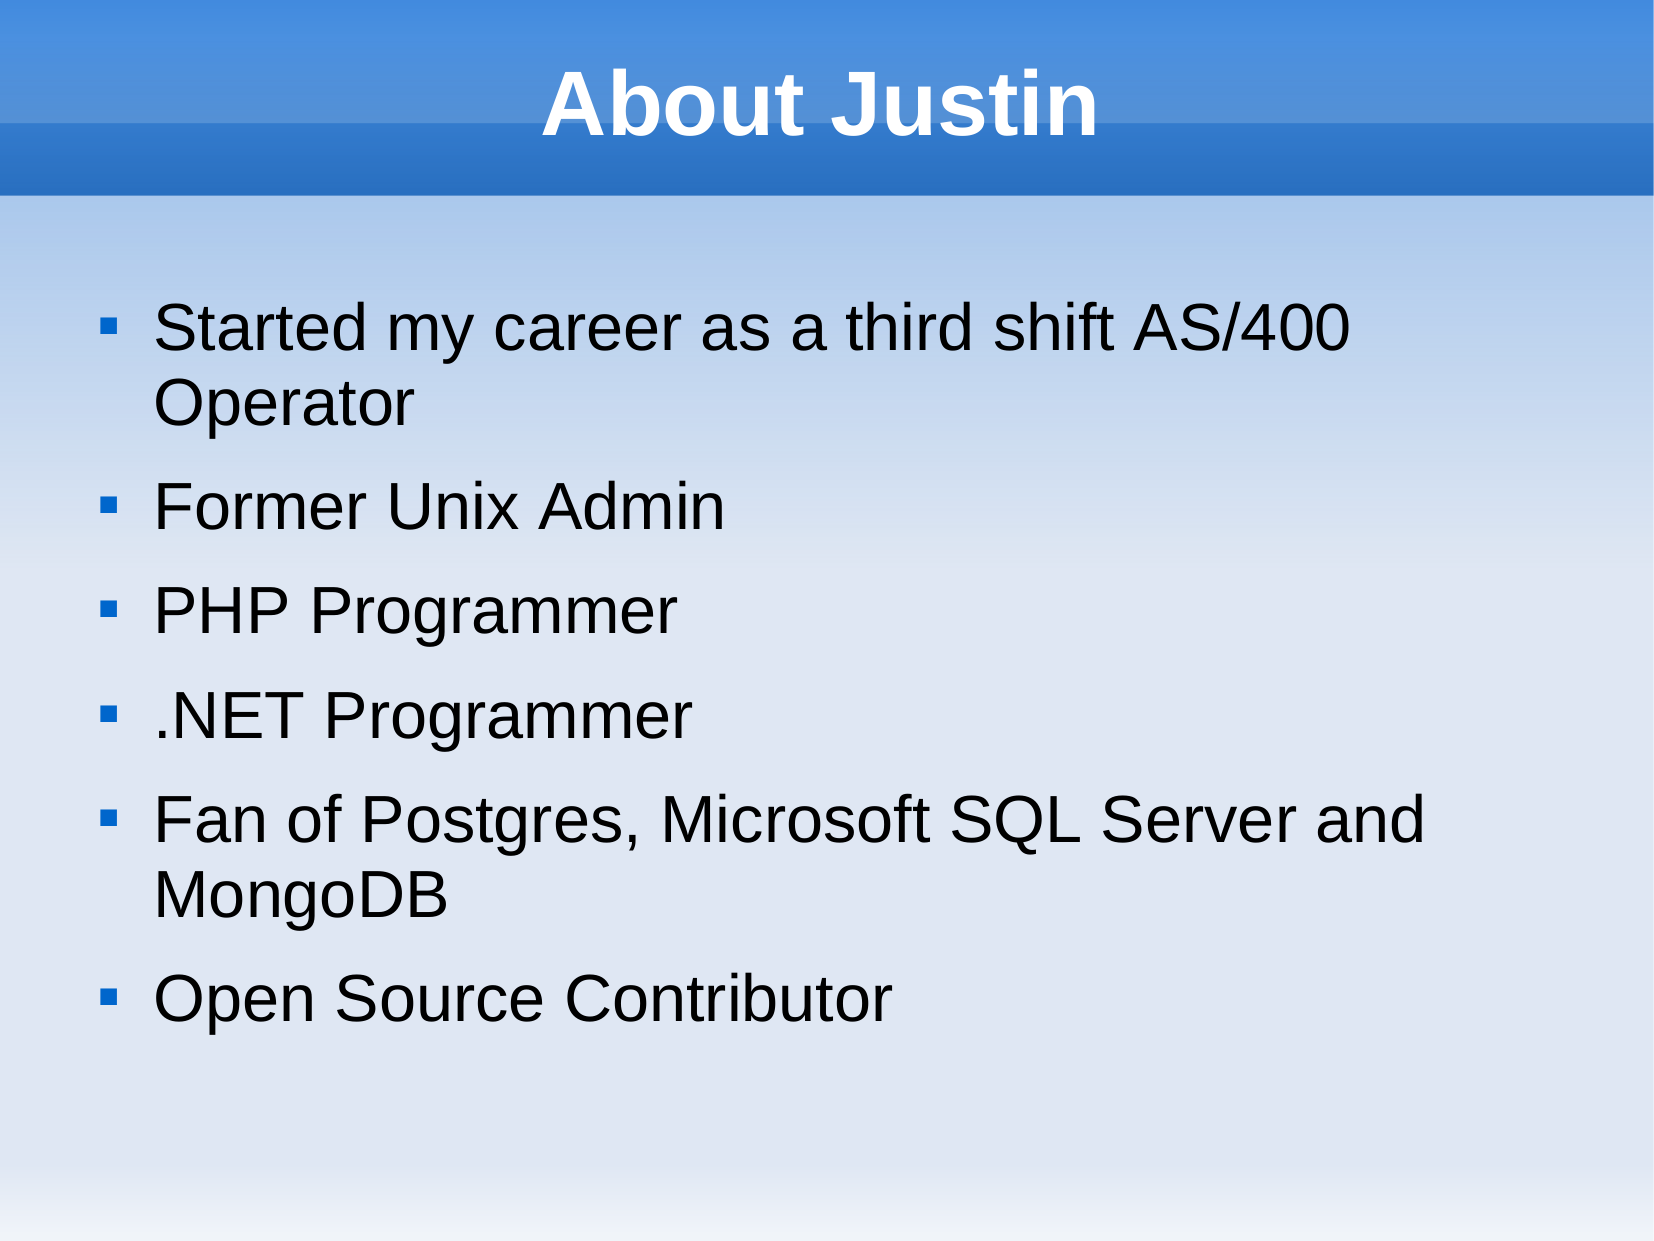

# About Justin
Started my career as a third shift AS/400 Operator
Former Unix Admin
PHP Programmer
.NET Programmer
Fan of Postgres, Microsoft SQL Server and MongoDB
Open Source Contributor